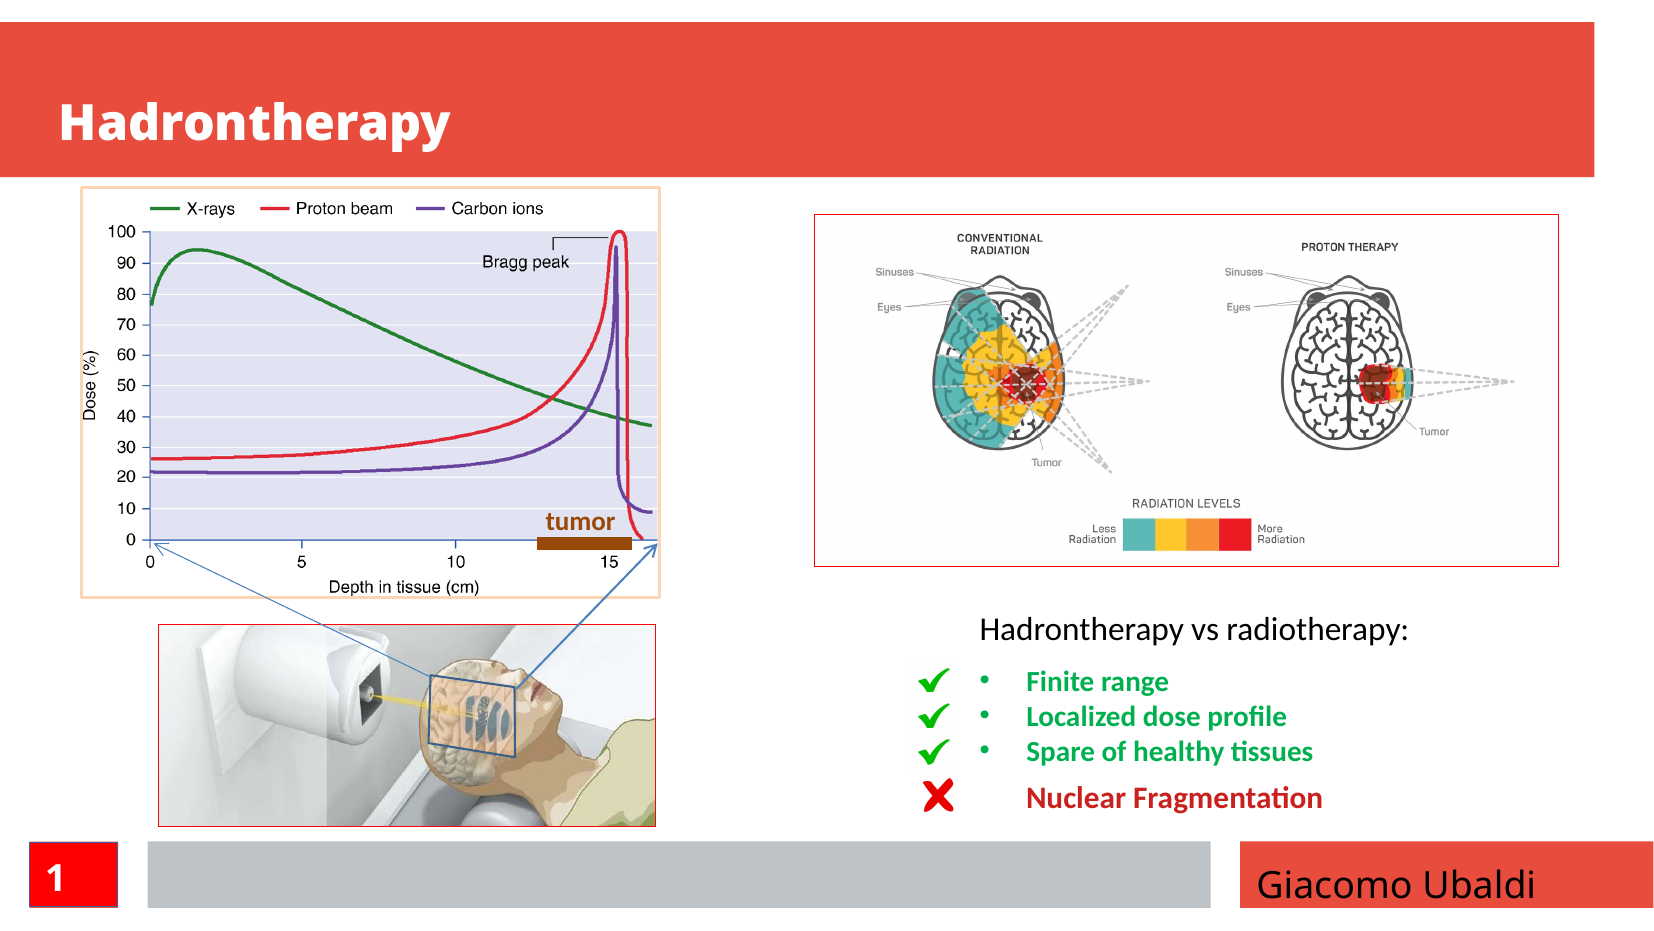

# Hadrontherapy
tumor
Hadrontherapy vs radiotherapy:
Finite range
Localized dose profile
Spare of healthy tissues
Nuclear Fragmentation
19
1
Giacomo Ubaldi